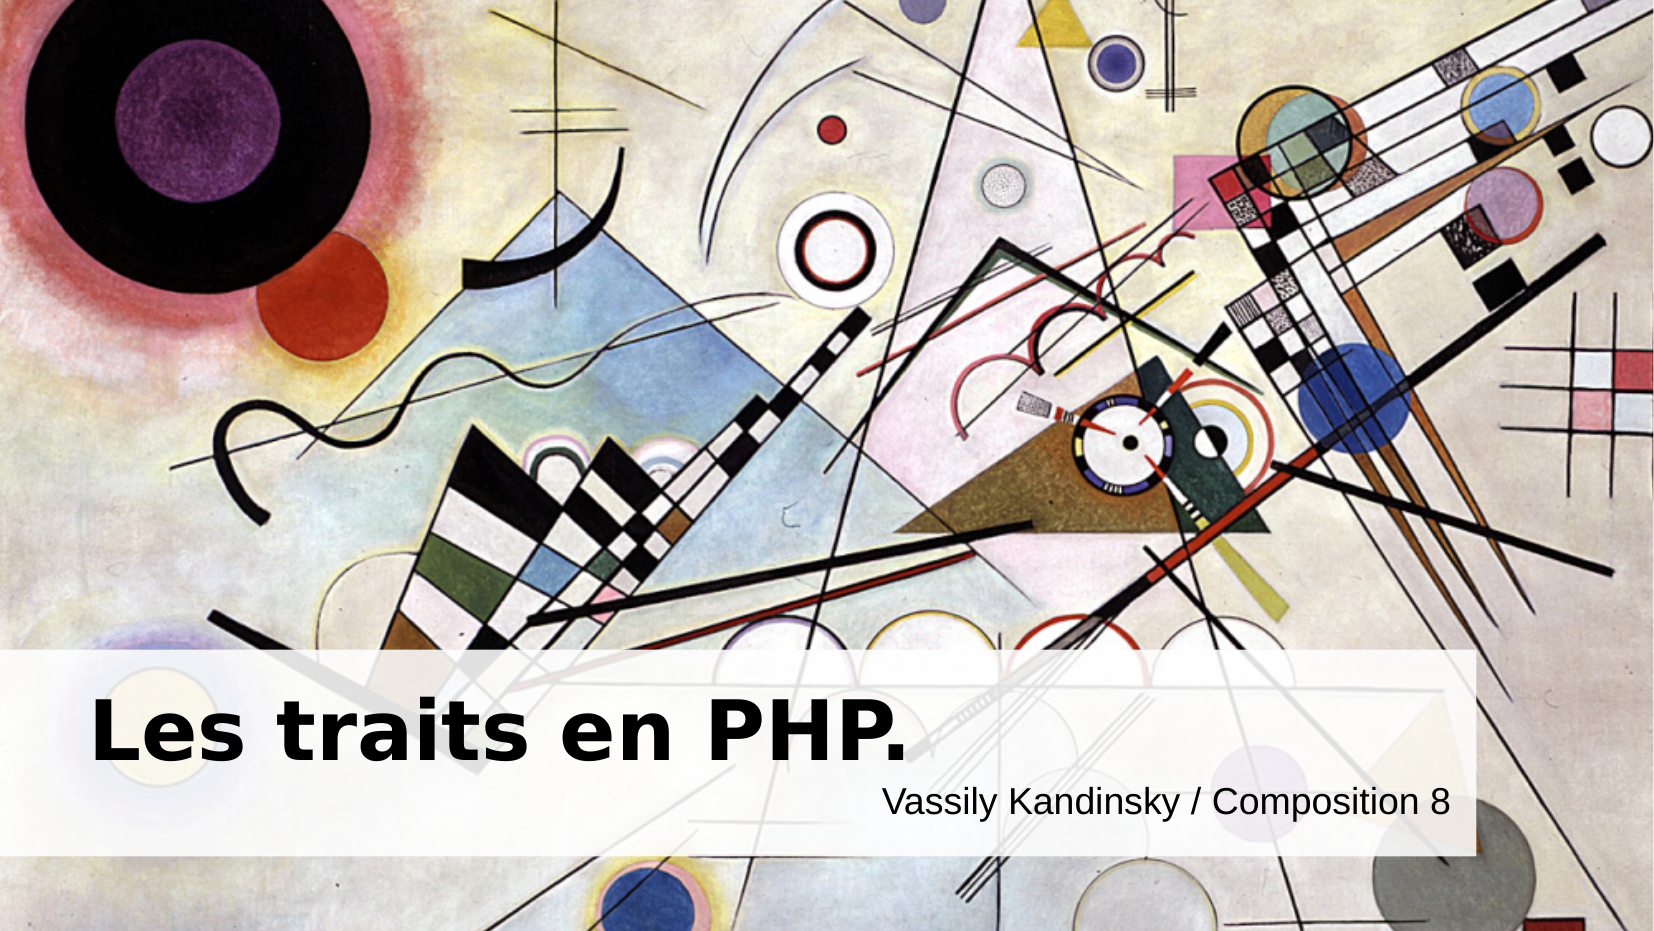

Les traits en PHP.
Vassily Kandinsky / Composition 8